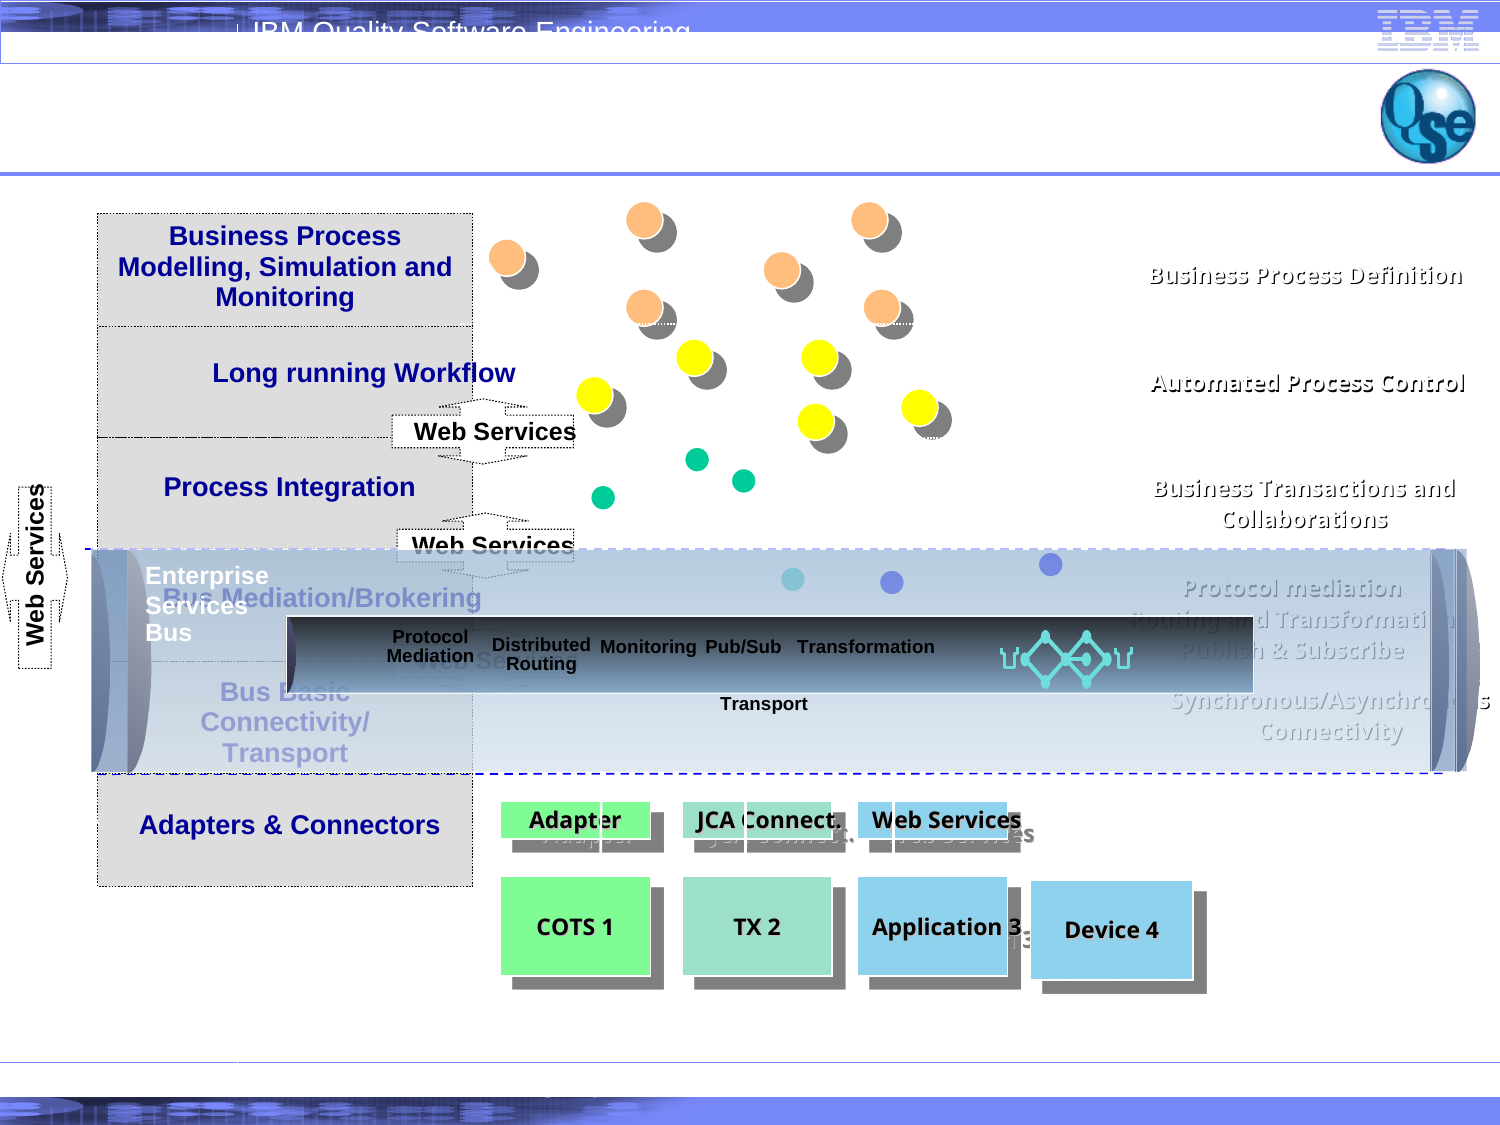

#
Business Process Modelling, Simulation and Monitoring
Business Process Definition
Long running Workflow
Automated Process Control
Process Integration
Business Transactions and Collaborations
 Web Services
Web Services
 Web Services
 Web Services
Protocol mediation
Routing and Transformation
Publish & Subscribe
Bus Mediation/Brokering
Synchronous/Asynchronous
Connectivity
Bus Basic Connectivity/ Transport
Enterprise
Services
Bus
Protocol Mediation
Distributed
Routing
Monitoring
Pub/Sub
Transformation
Transport
Adapters & Connectors
Adapter
JCA Connect.
Web Services
COTS 1
TX 2
Application 3
Device 4
48